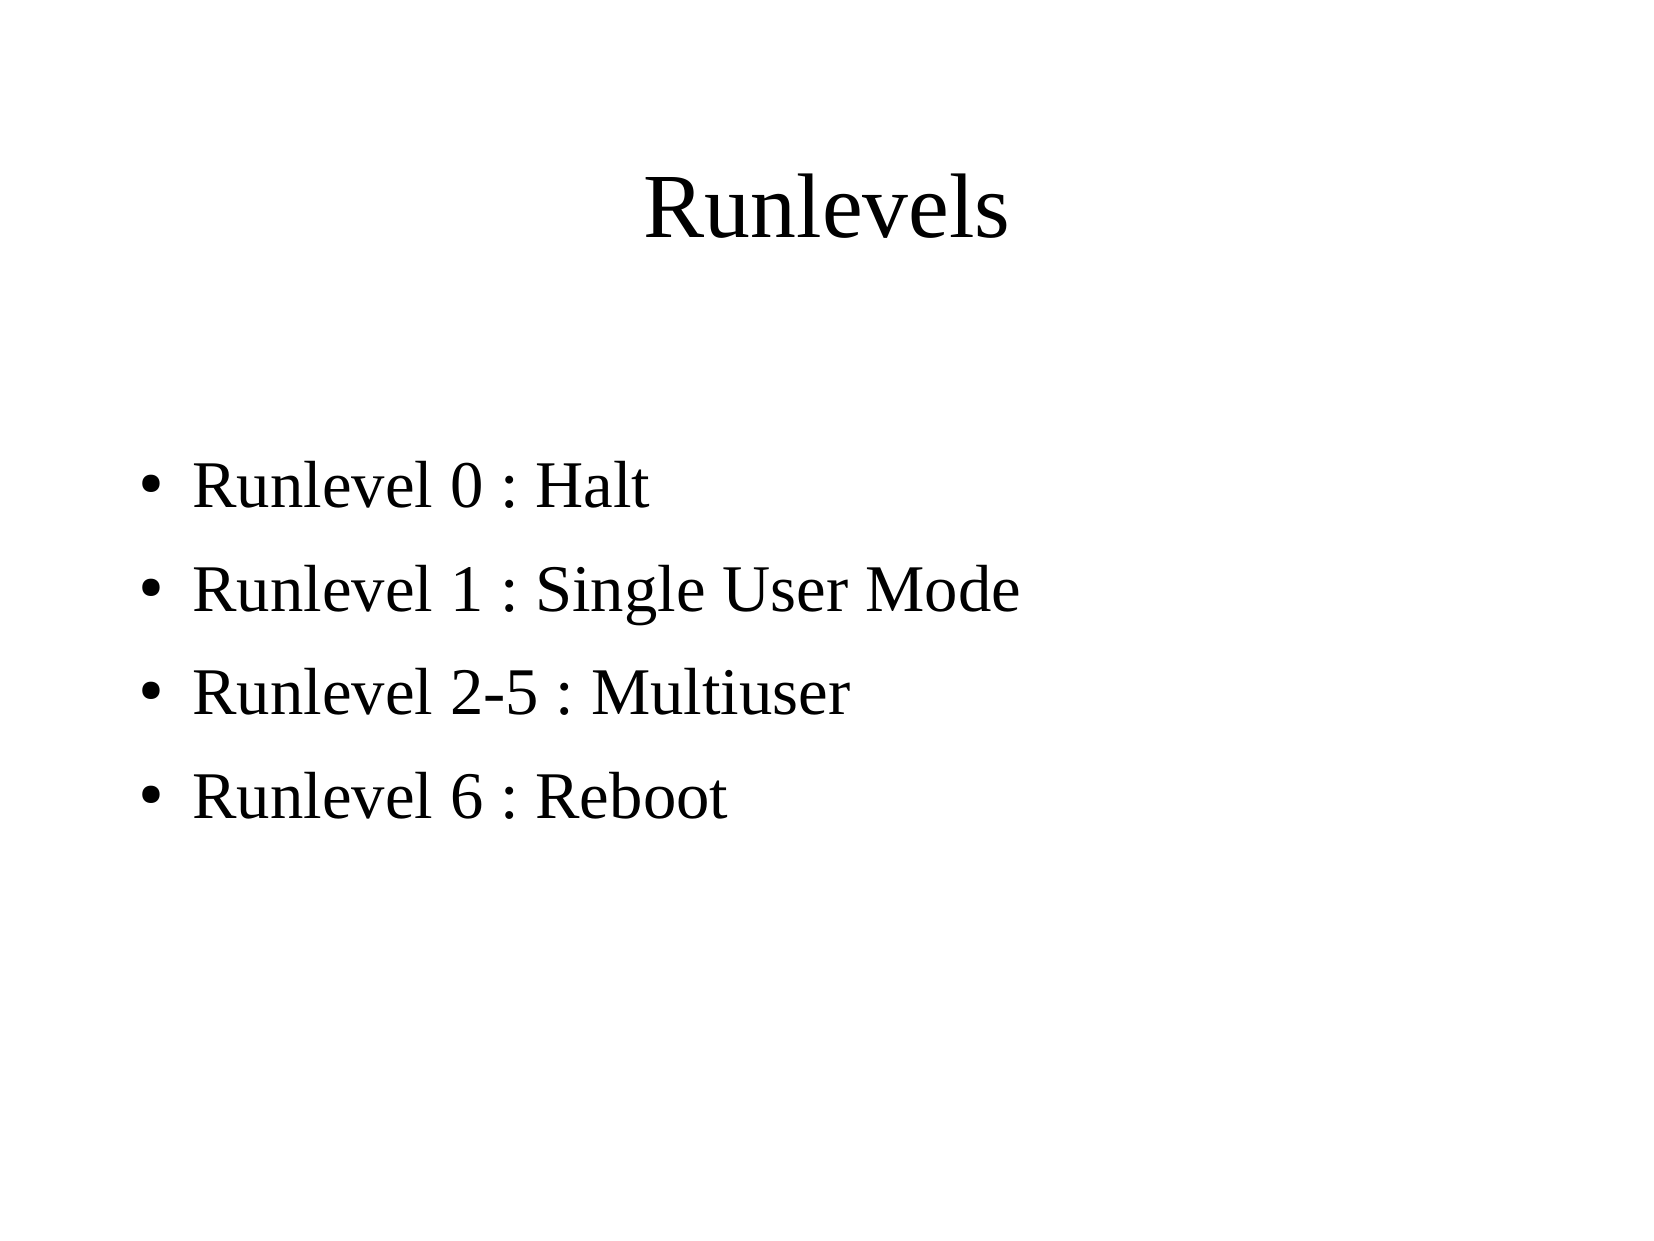

# Runlevels
Runlevel 0 : Halt
Runlevel 1 : Single User Mode
Runlevel 2-5 : Multiuser
Runlevel 6 : Reboot